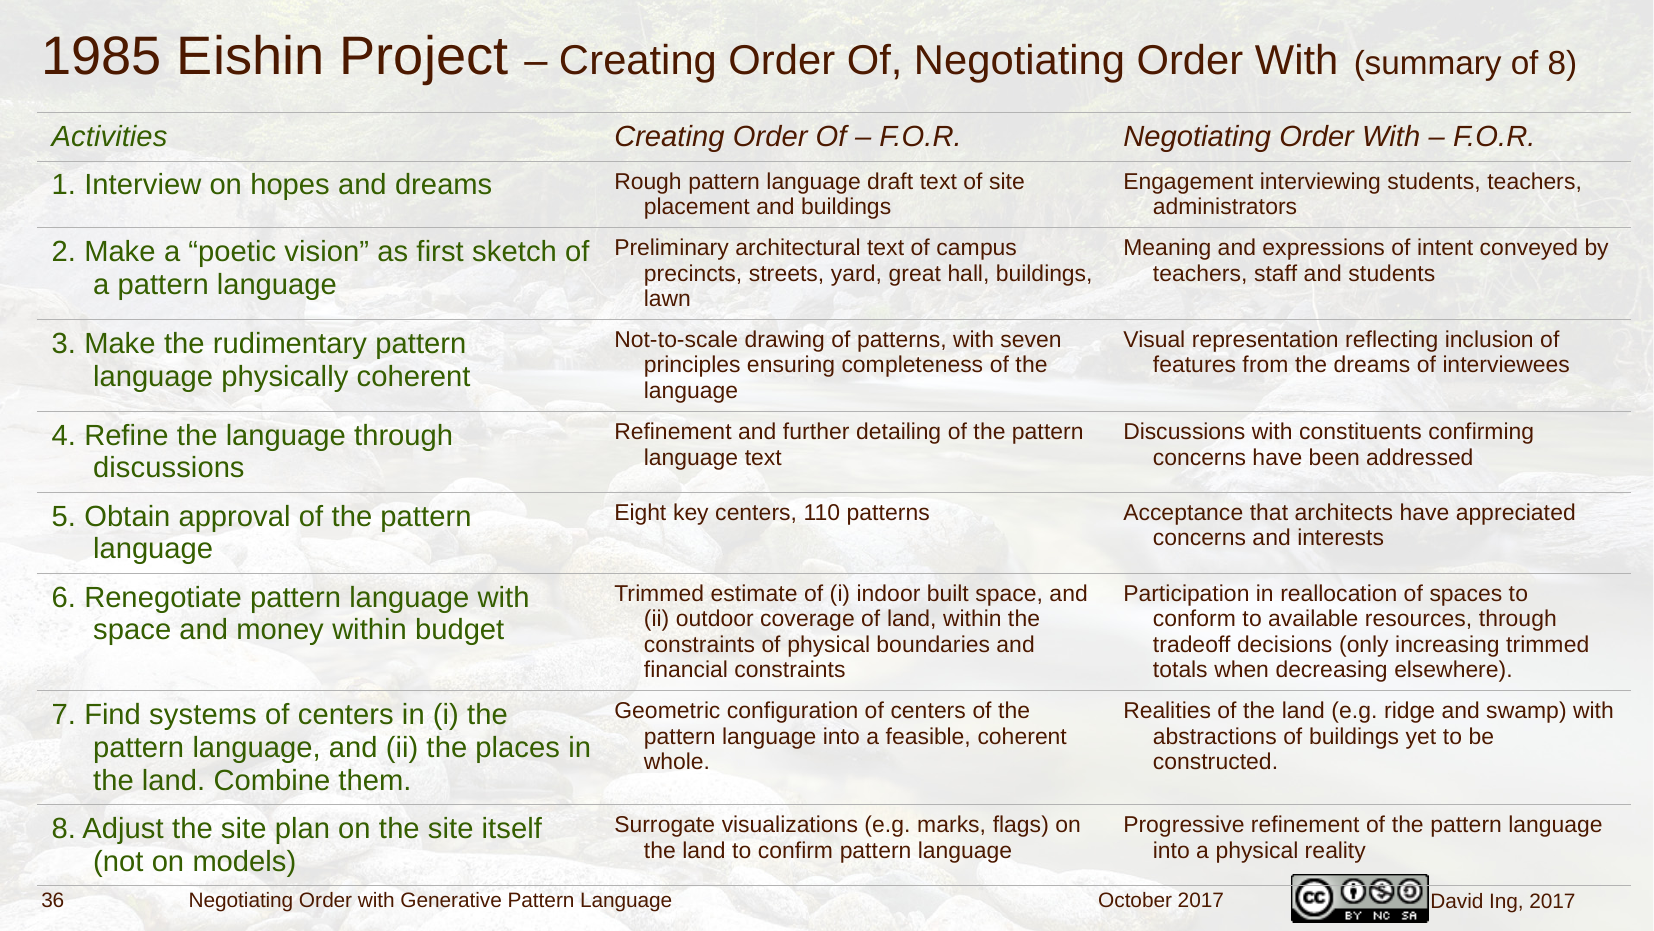

# 1985 Eishin Project – Creating Order Of, Negotiating Order With (summary of 8)
| Activities | Creating Order Of – F.O.R. | Negotiating Order With – F.O.R. |
| --- | --- | --- |
| 1. Interview on hopes and dreams | Rough pattern language draft text of site placement and buildings | Engagement interviewing students, teachers, administrators |
| 2. Make a “poetic vision” as first sketch of a pattern language | Preliminary architectural text of campus precincts, streets, yard, great hall, buildings, lawn | Meaning and expressions of intent conveyed by teachers, staff and students |
| 3. Make the rudimentary pattern language physically coherent | Not-to-scale drawing of patterns, with seven principles ensuring completeness of the language | Visual representation reflecting inclusion of features from the dreams of interviewees |
| 4. Refine the language through discussions | Refinement and further detailing of the pattern language text | Discussions with constituents confirming concerns have been addressed |
| 5. Obtain approval of the pattern language | Eight key centers, 110 patterns | Acceptance that architects have appreciated concerns and interests |
| 6. Renegotiate pattern language with space and money within budget | Trimmed estimate of (i) indoor built space, and (ii) outdoor coverage of land, within the constraints of physical boundaries and financial constraints | Participation in reallocation of spaces to conform to available resources, through tradeoff decisions (only increasing trimmed totals when decreasing elsewhere). |
| 7. Find systems of centers in (i) the pattern language, and (ii) the places in the land. Combine them. | Geometric configuration of centers of the pattern language into a feasible, coherent whole. | Realities of the land (e.g. ridge and swamp) with abstractions of buildings yet to be constructed. |
| 8. Adjust the site plan on the site itself (not on models) | Surrogate visualizations (e.g. marks, flags) on the land to confirm pattern language | Progressive refinement of the pattern language into a physical reality |
Negotiating Order with Generative Pattern Language
October 2017
36